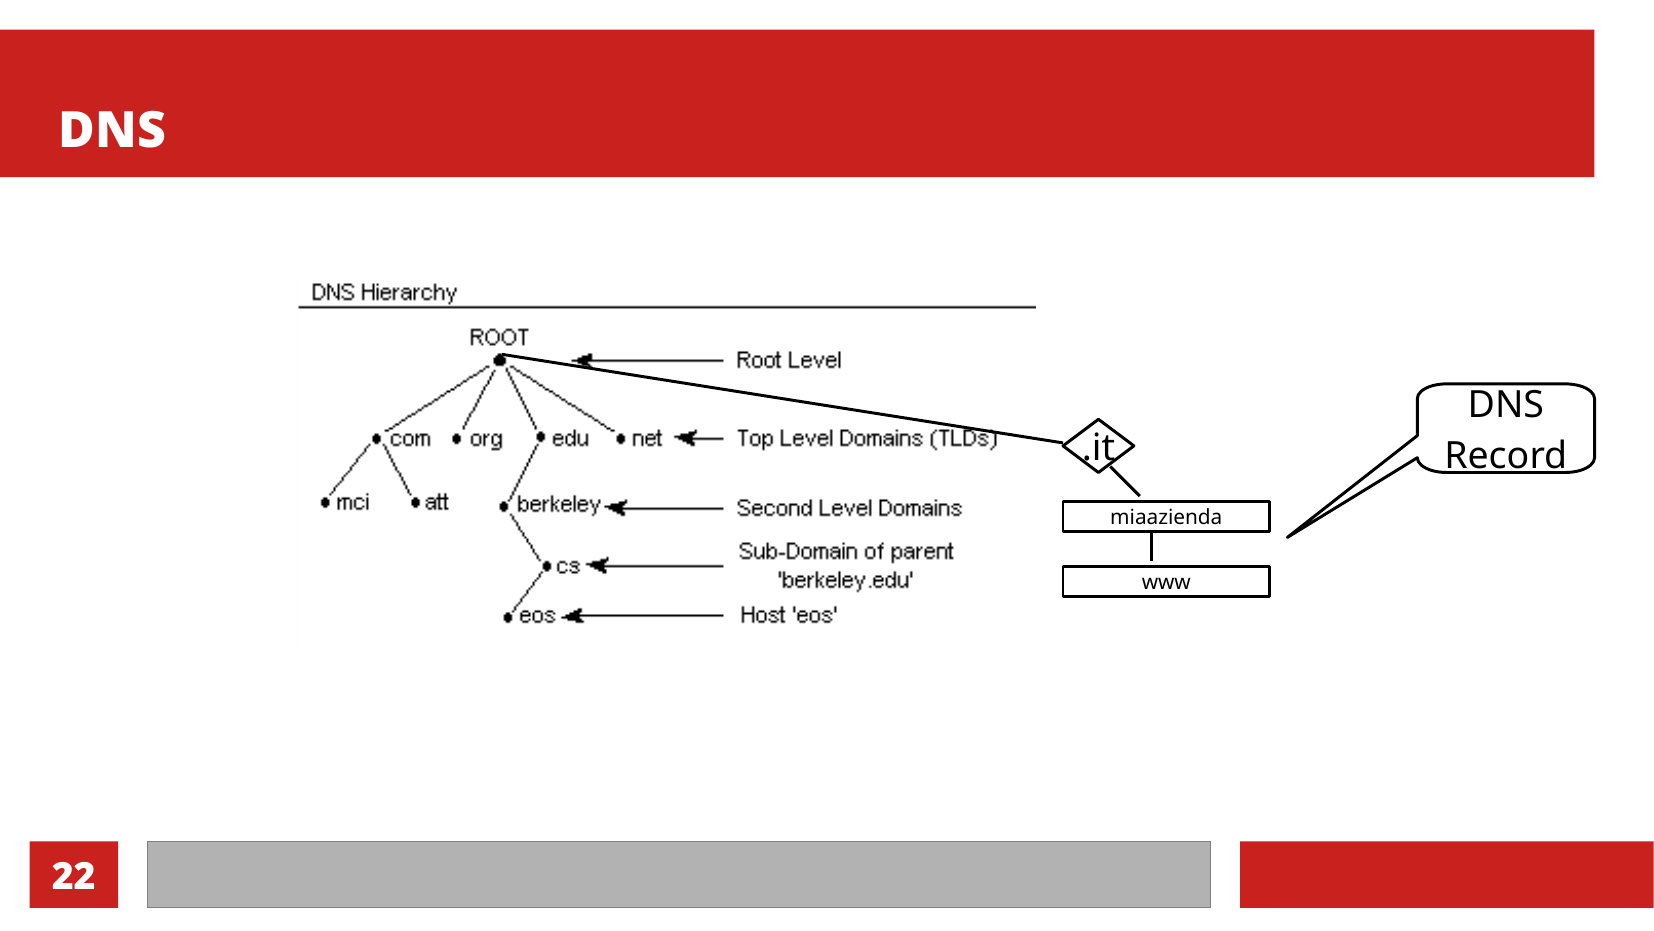

# DNS
DNS Record
.it
miaazienda
www
22